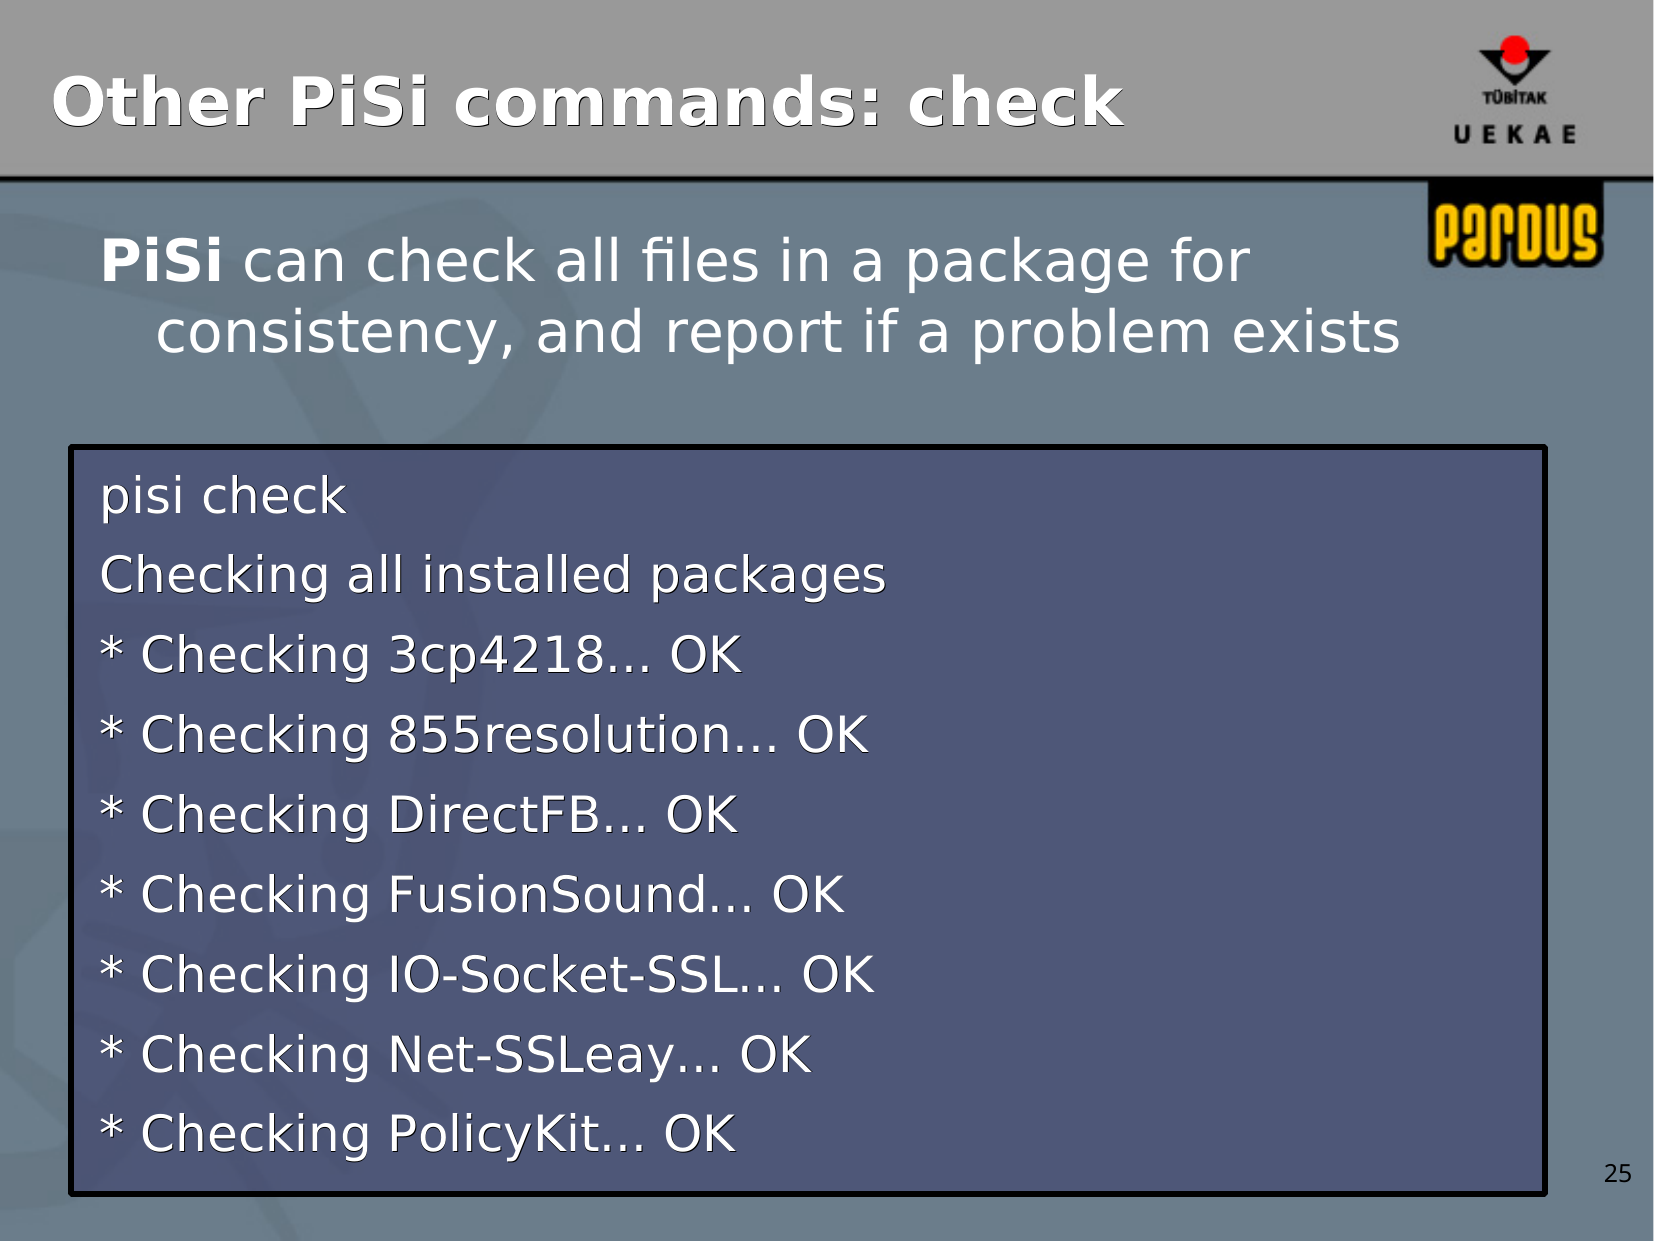

# Other PiSi commands: check
PiSi can check all files in a package for consistency, and report if a problem exists
pisi check
Checking all installed packages
* Checking 3cp4218... OK
* Checking 855resolution... OK
* Checking DirectFB... OK
* Checking FusionSound... OK
* Checking IO-Socket-SSL... OK
* Checking Net-SSLeay... OK
* Checking PolicyKit... OK